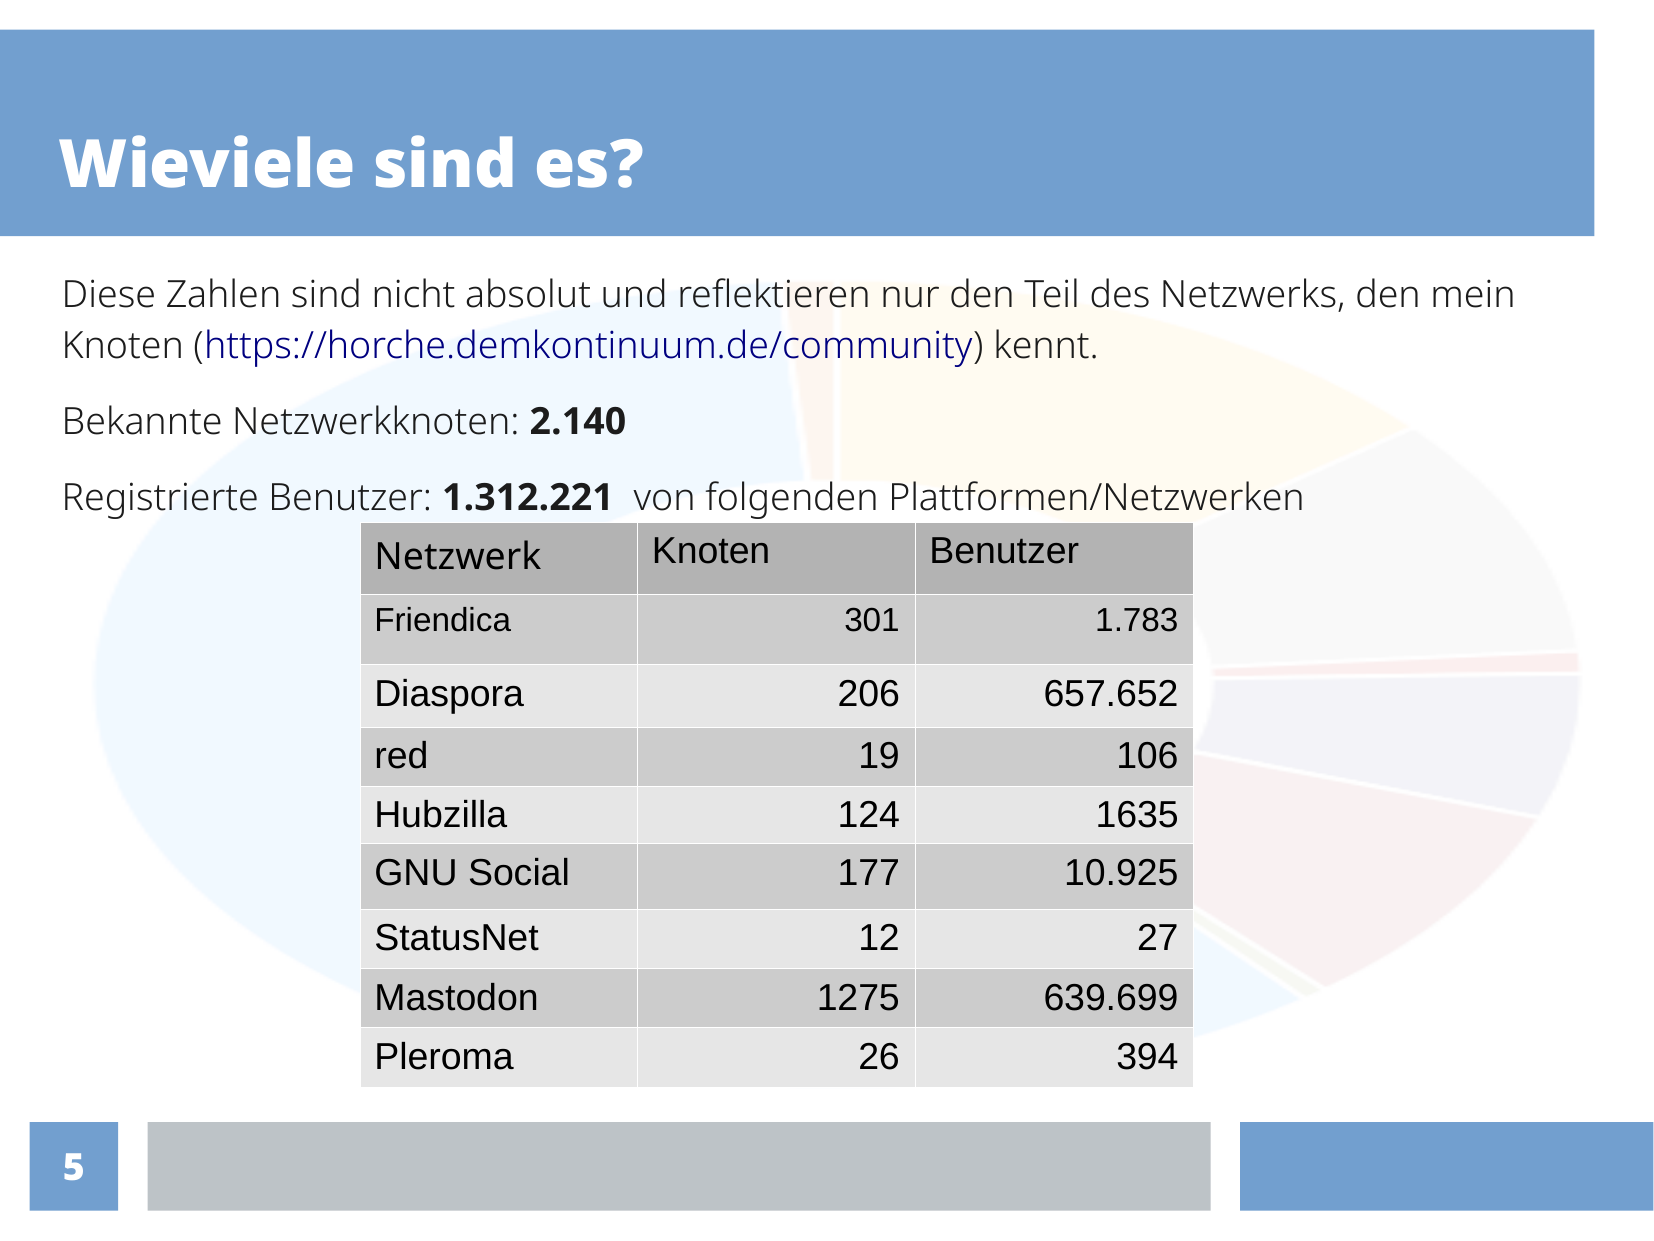

# Wieviele sind es?
Diese Zahlen sind nicht absolut und reflektieren nur den Teil des Netzwerks, den mein Knoten (https://horche.demkontinuum.de/community) kennt.
Bekannte Netzwerkknoten: 2.140
Registrierte Benutzer: 1.312.221 von folgenden Plattformen/Netzwerken
| Netzwerk | Knoten | Benutzer |
| --- | --- | --- |
| Friendica | 301 | 1.783 |
| Diaspora | 206 | 657.652 |
| red | 19 | 106 |
| Hubzilla | 124 | 1635 |
| GNU Social | 177 | 10.925 |
| StatusNet | 12 | 27 |
| Mastodon | 1275 | 639.699 |
| Pleroma | 26 | 394 |
5